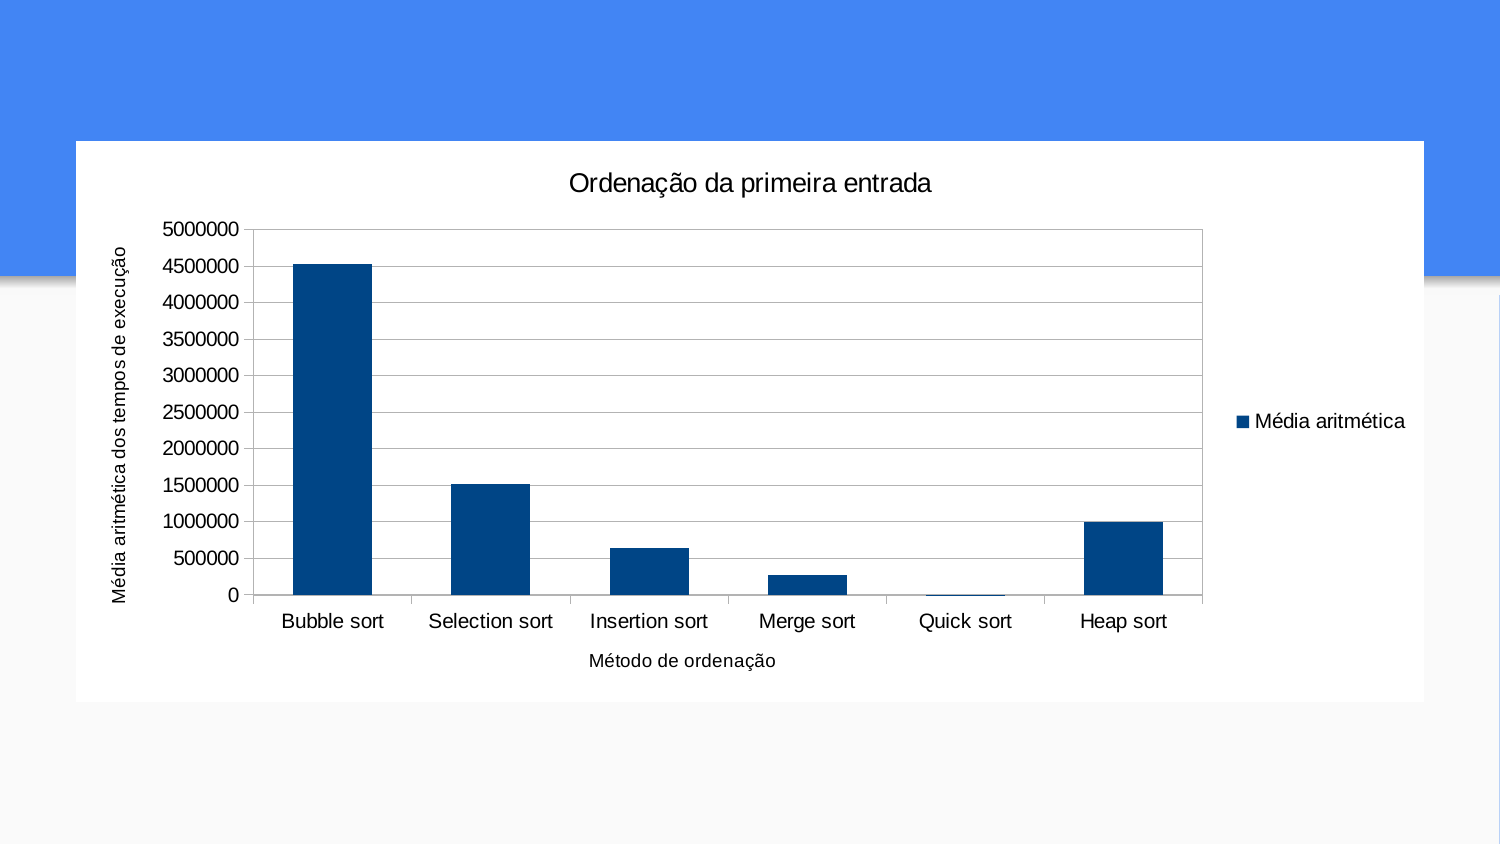

### Chart: Ordenação da primeira entrada
| Category | Média aritmética |
|---|---|
| Bubble sort | 4526534.4 |
| Selection sort | 1512176.6 |
| Insertion sort | 646943.4 |
| Merge sort | 275970.0 |
| Quick sort | 156.978 |
| Heap sort | 1003333.6 |